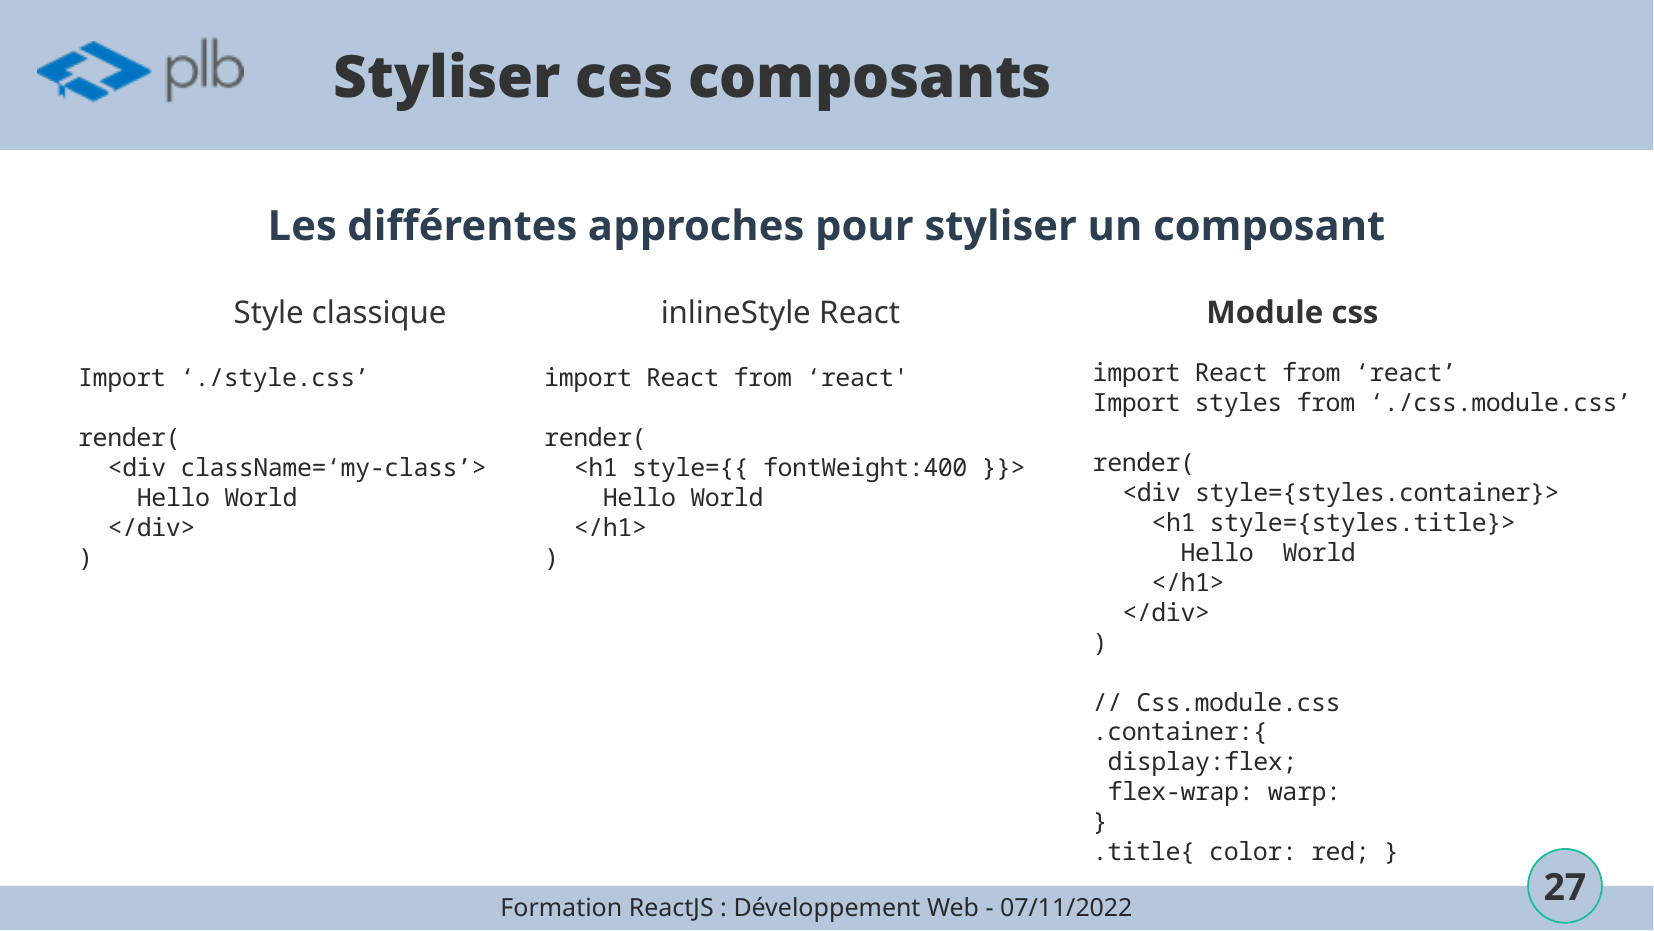

# Styliser ces composants
Les différentes approches pour styliser un composant
Style classique inlineStyle React Module css
import React from ‘react’
Import styles from ‘./css.module.css’
render(
 <div style={styles.container}>
 <h1 style={styles.title}>
 Hello World
 </h1>
 </div>
)
// Css.module.css
.container:{
 display:flex;
 flex-wrap: warp:
}
.title{ color: red; }
Import ‘./style.css’
render(
 <div className=‘my-class’>
 Hello World
 </div>
)
import React from ‘react'
render(
 <h1 style={{ fontWeight:400 }}>
 Hello World
 </h1>
)
Formation ReactJS : Développement Web - 07/11/2022